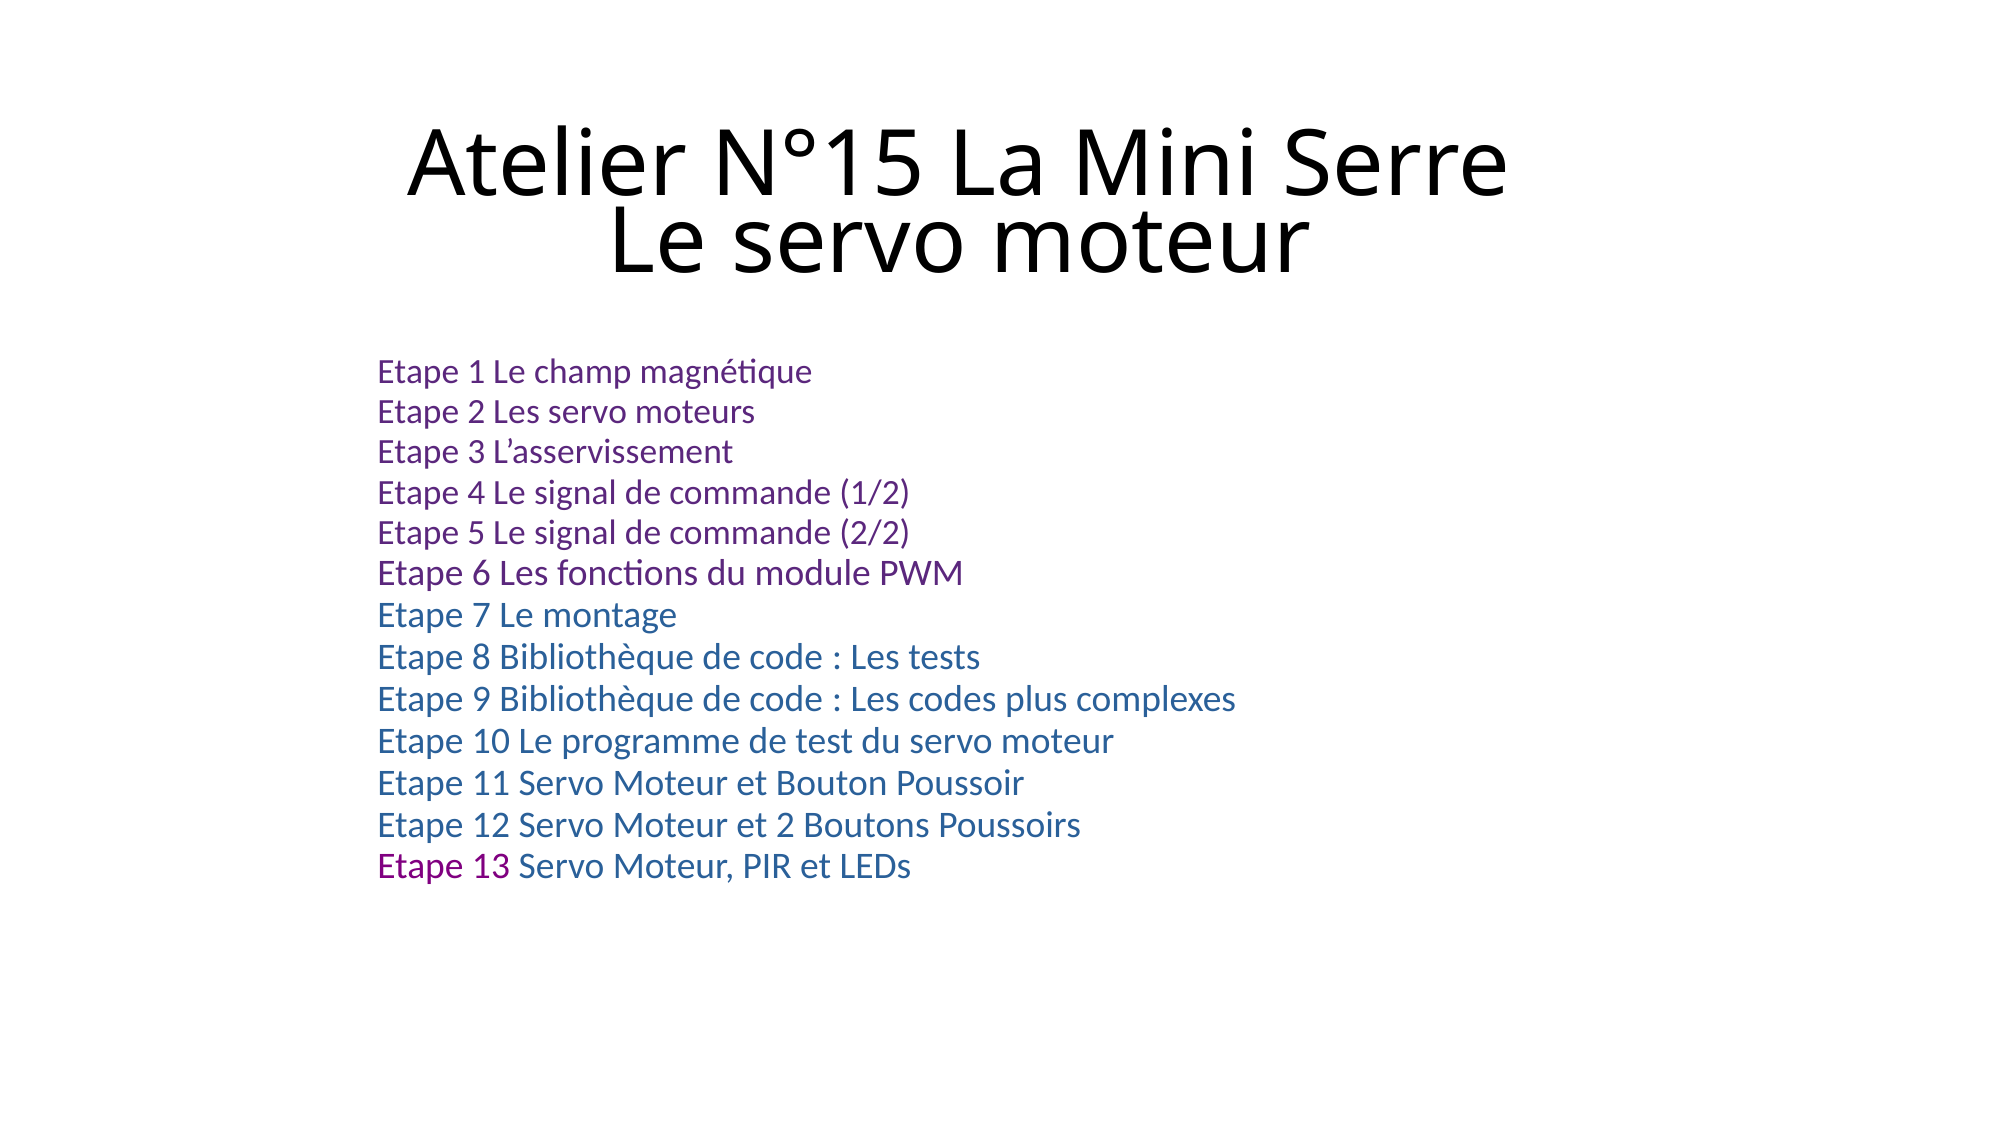

Atelier N°15 La Mini Serre
Le servo moteur
	Etape 1 Le champ magnétique
	Etape 2 Les servo moteurs
	Etape 3 L’asservissement
	Etape 4 Le signal de commande (1/2)
	Etape 5 Le signal de commande (2/2)
	Etape 6 Les fonctions du module PWM
	Etape 7 Le montage
	Etape 8 Bibliothèque de code : Les tests
	Etape 9 Bibliothèque de code : Les codes plus complexes
	Etape 10 Le programme de test du servo moteur
	Etape 11 Servo Moteur et Bouton Poussoir
	Etape 12 Servo Moteur et 2 Boutons Poussoirs
	Etape 13 Servo Moteur, PIR et LEDs